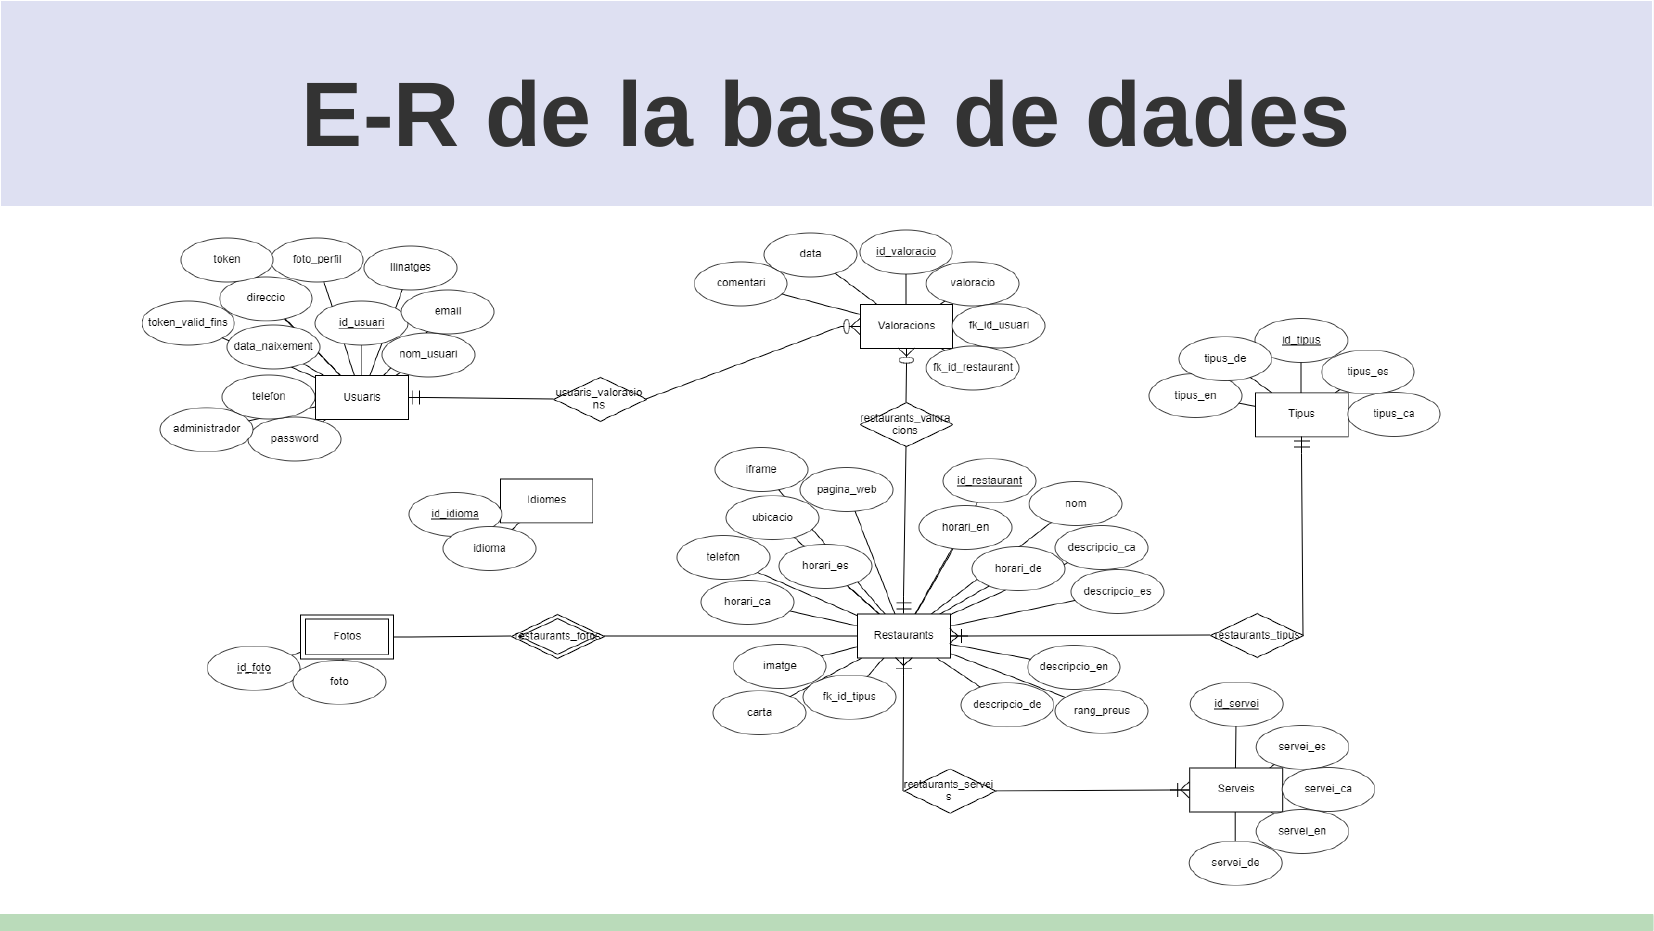

# E-R de la base de dades